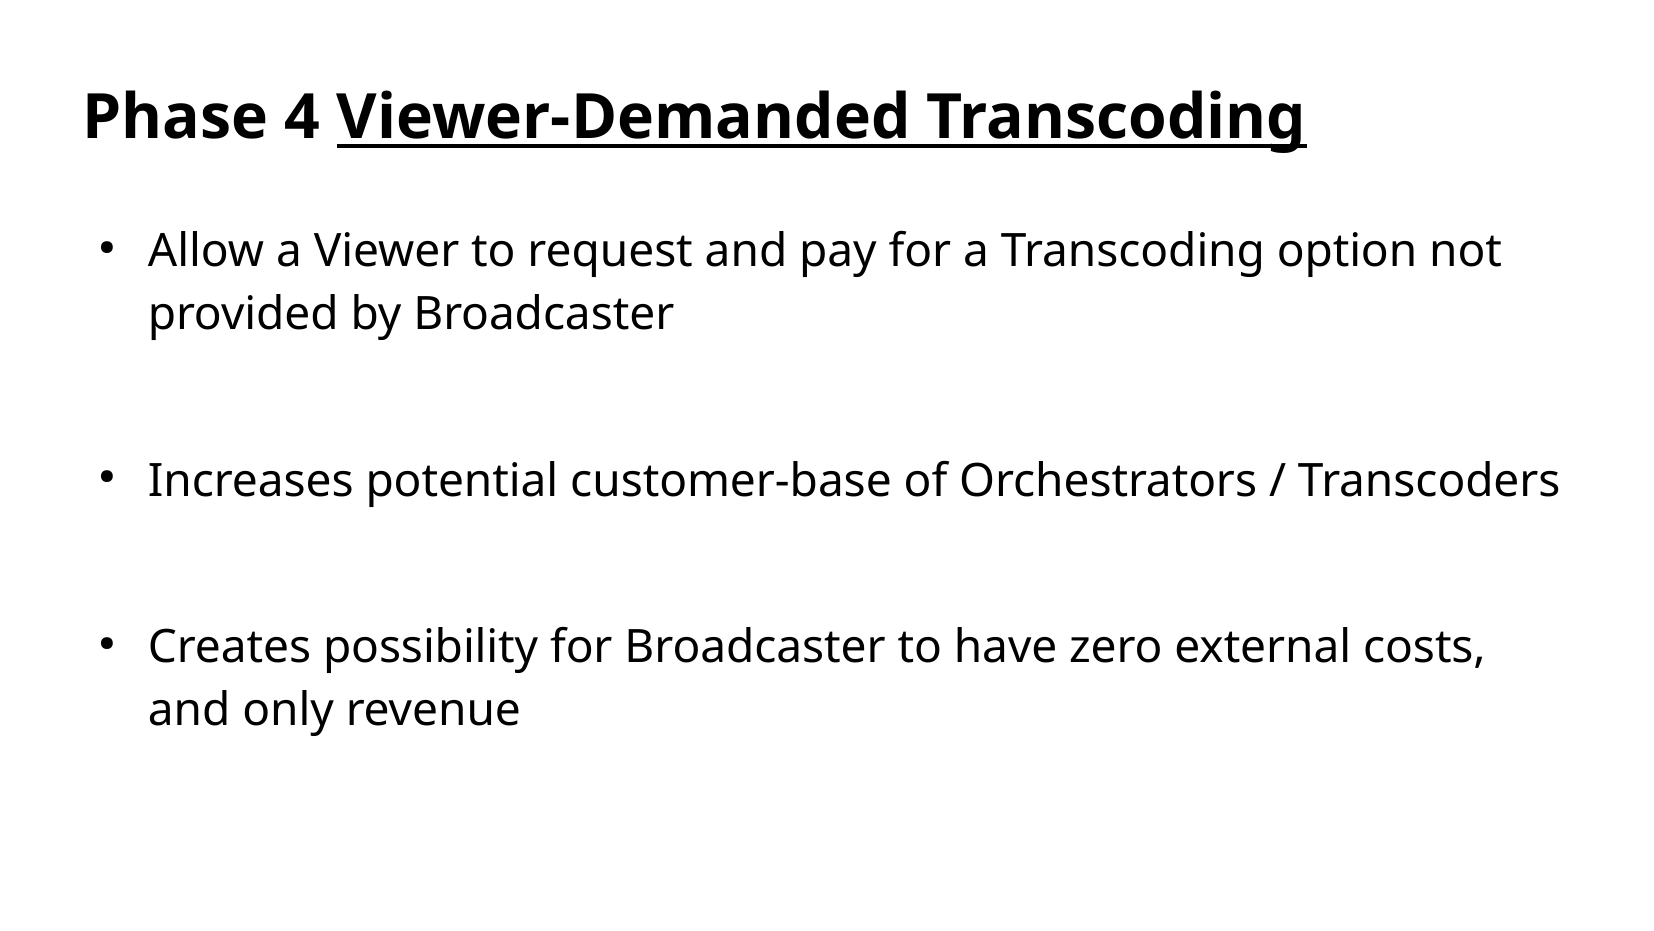

# Phase 4 Viewer-Demanded Transcoding
Allow a Viewer to request and pay for a Transcoding option not provided by Broadcaster
Increases potential customer-base of Orchestrators / Transcoders
Creates possibility for Broadcaster to have zero external costs, and only revenue